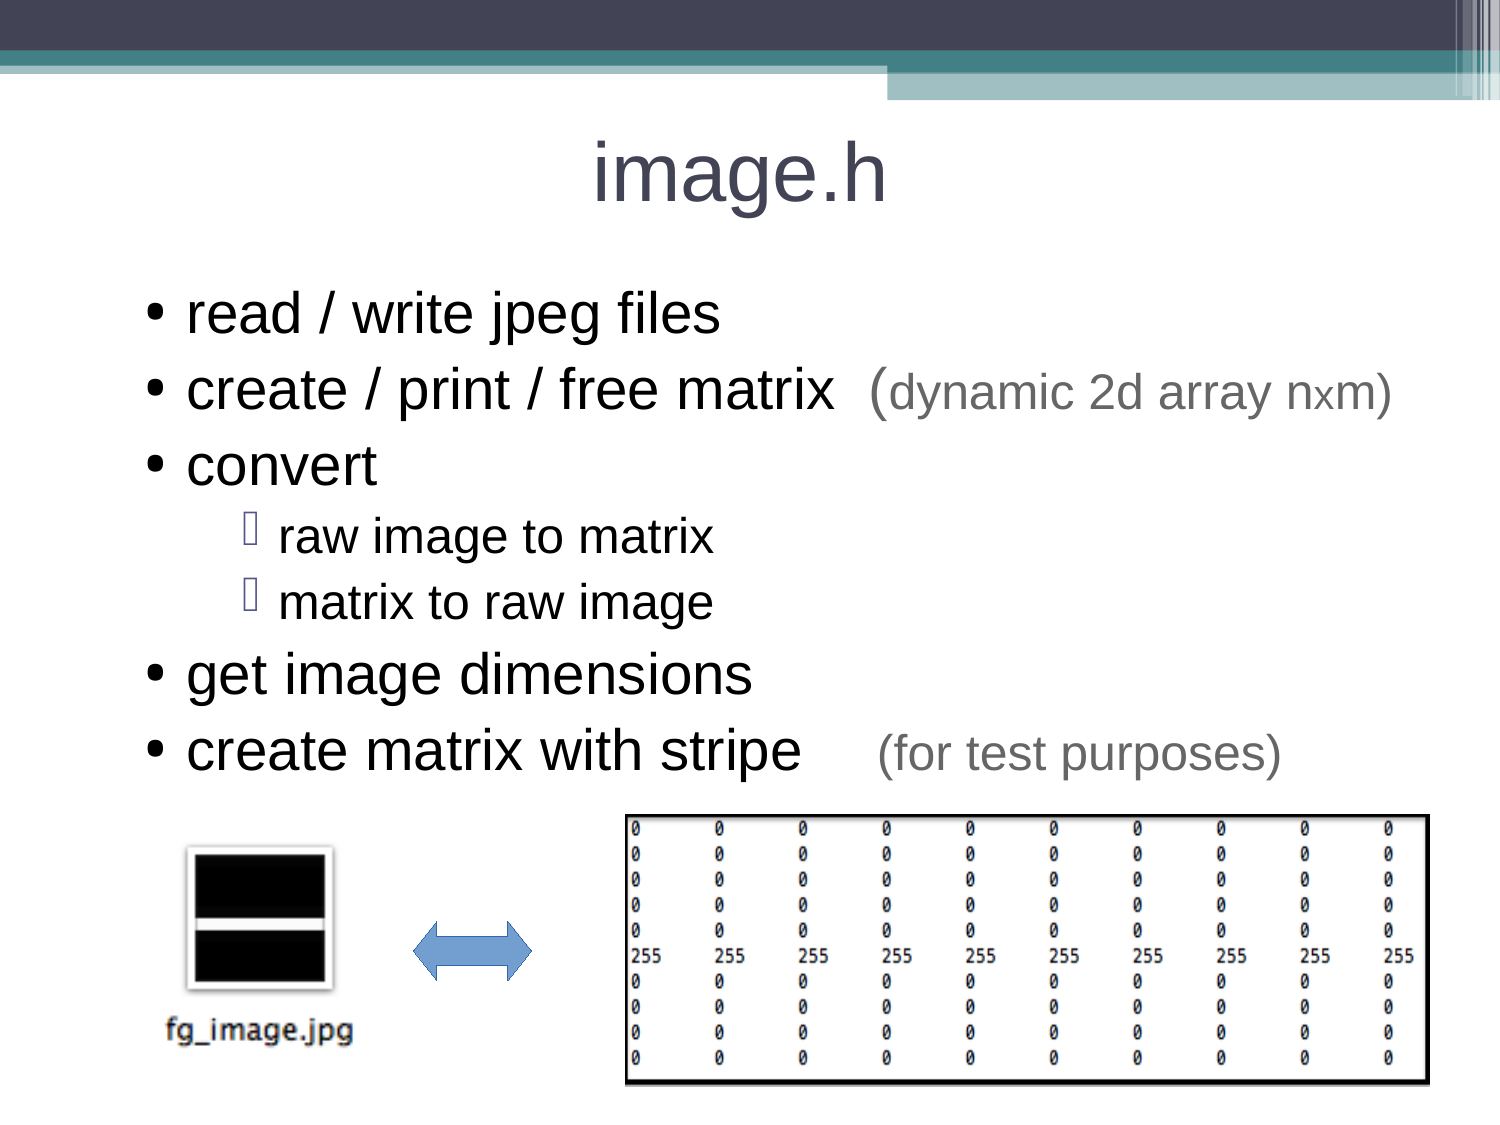

# image.h
read / write jpeg files
create / print / free matrix (dynamic 2d array nxm)
convert
raw image to matrix
matrix to raw image
get image dimensions
create matrix with stripe	(for test purposes)